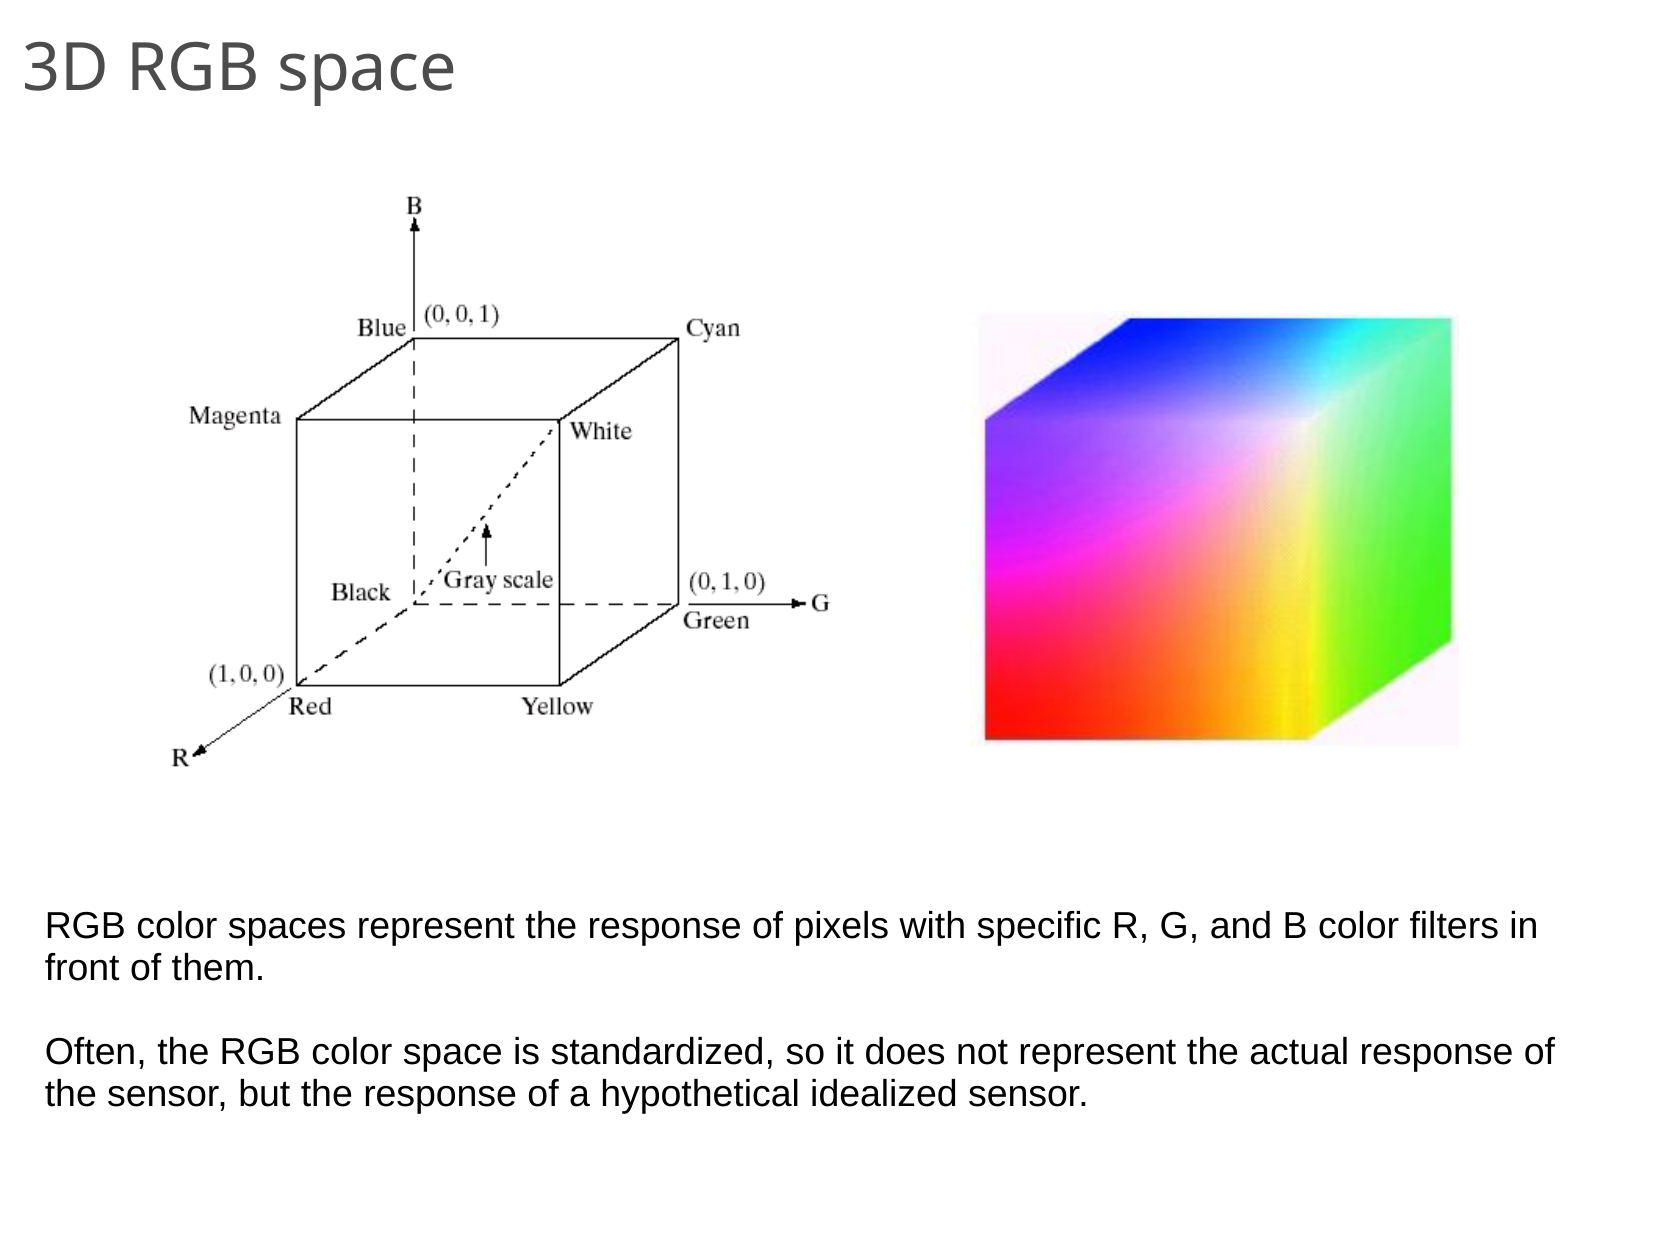

# 3D RGB space
RGB color spaces represent the response of pixels with specific R, G, and B color filters in front of them.
Often, the RGB color space is standardized, so it does not represent the actual response of the sensor, but the response of a hypothetical idealized sensor.